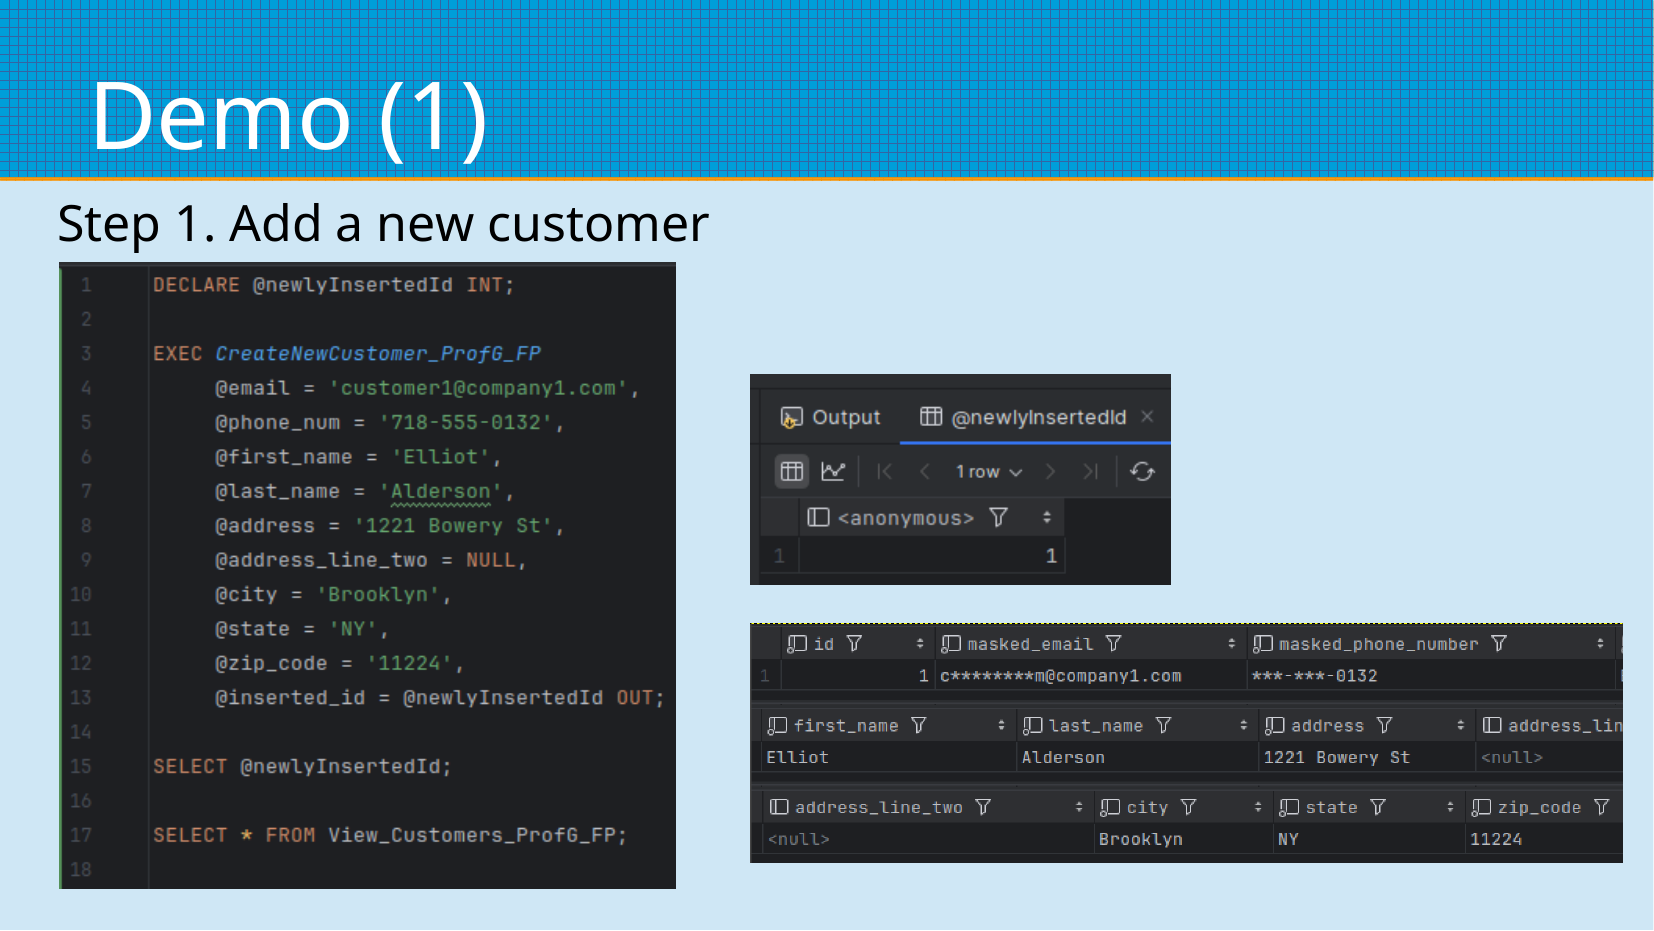

# Demo (1)
Step 1. Add a new customer